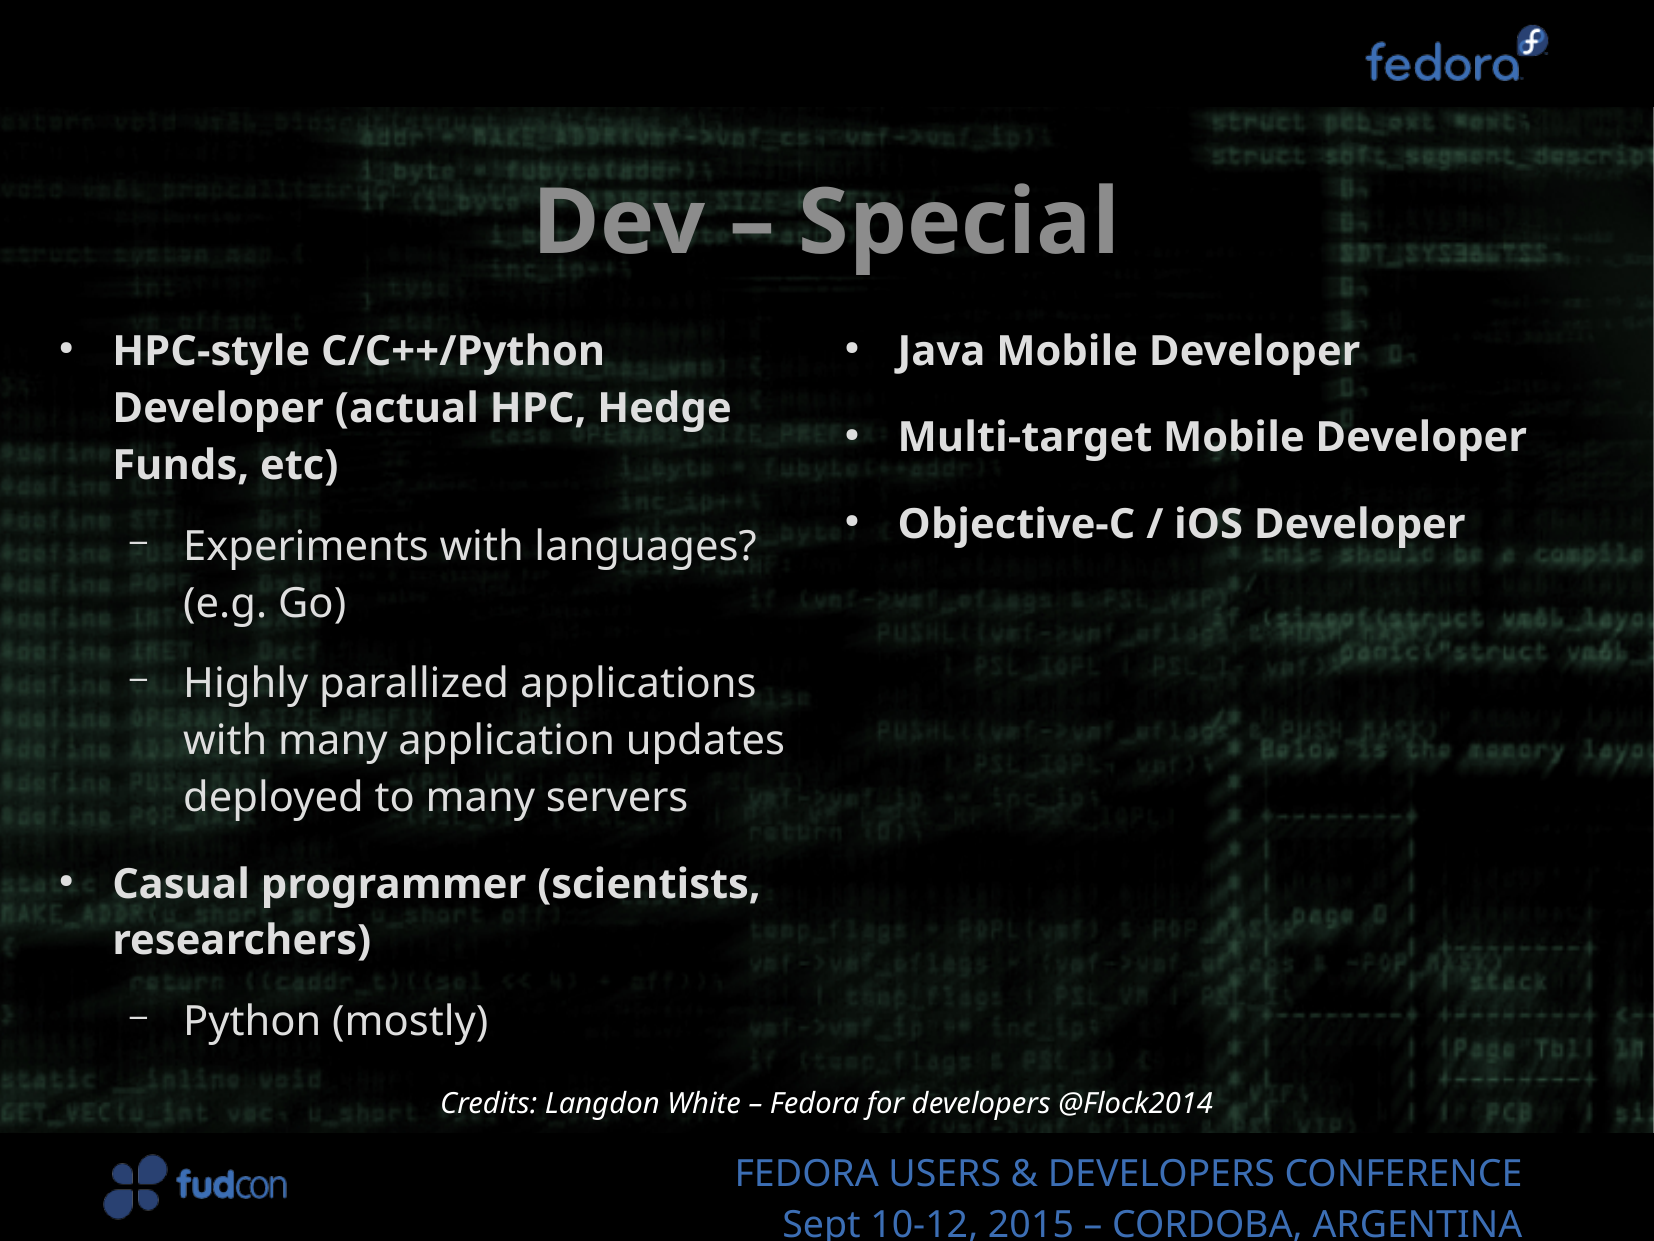

# Dev – Special
HPC-style C/C++/Python Developer (actual HPC, Hedge Funds, etc)
Experiments with languages? (e.g. Go)
Highly parallized applications with many application updates deployed to many servers
Casual programmer (scientists, researchers)
Python (mostly)
Java Mobile Developer
Multi-target Mobile Developer
Objective-C / iOS Developer
Credits: Langdon White – Fedora for developers @Flock2014